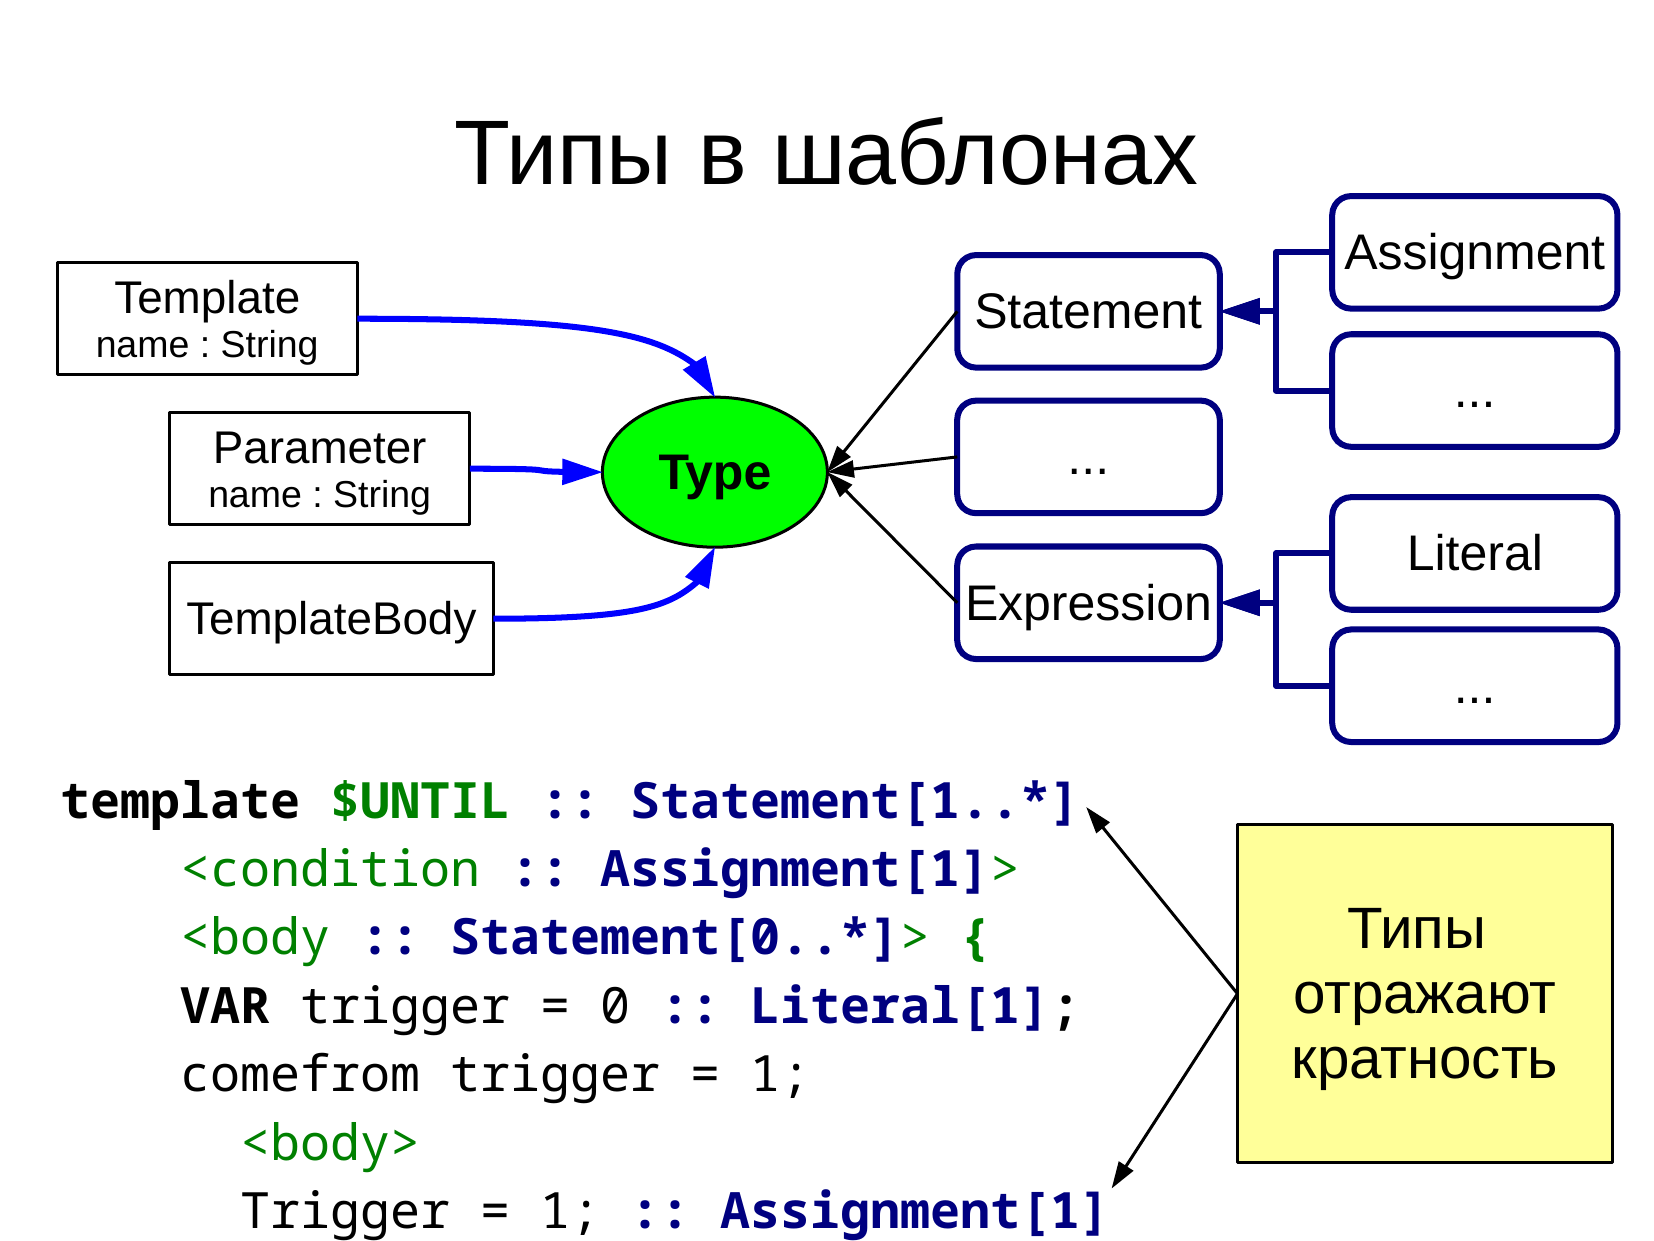

# Типы в шаблонах
Assignment
Statement
...
...
Literal
Expression
...
Template
name : String
Type
Parameter
name : String
TemplateBody
template $UNTIL :: Statement[1..*]
 <condition :: Assignment[1]>
 <body :: Statement[0..*]> {
 VAR trigger = 0 :: Literal[1];
 comefrom trigger = 1;
 <body>
 Trigger = 1; :: Assignment[1]
 comefrom <condition>;
}
Типы
отражают
кратность